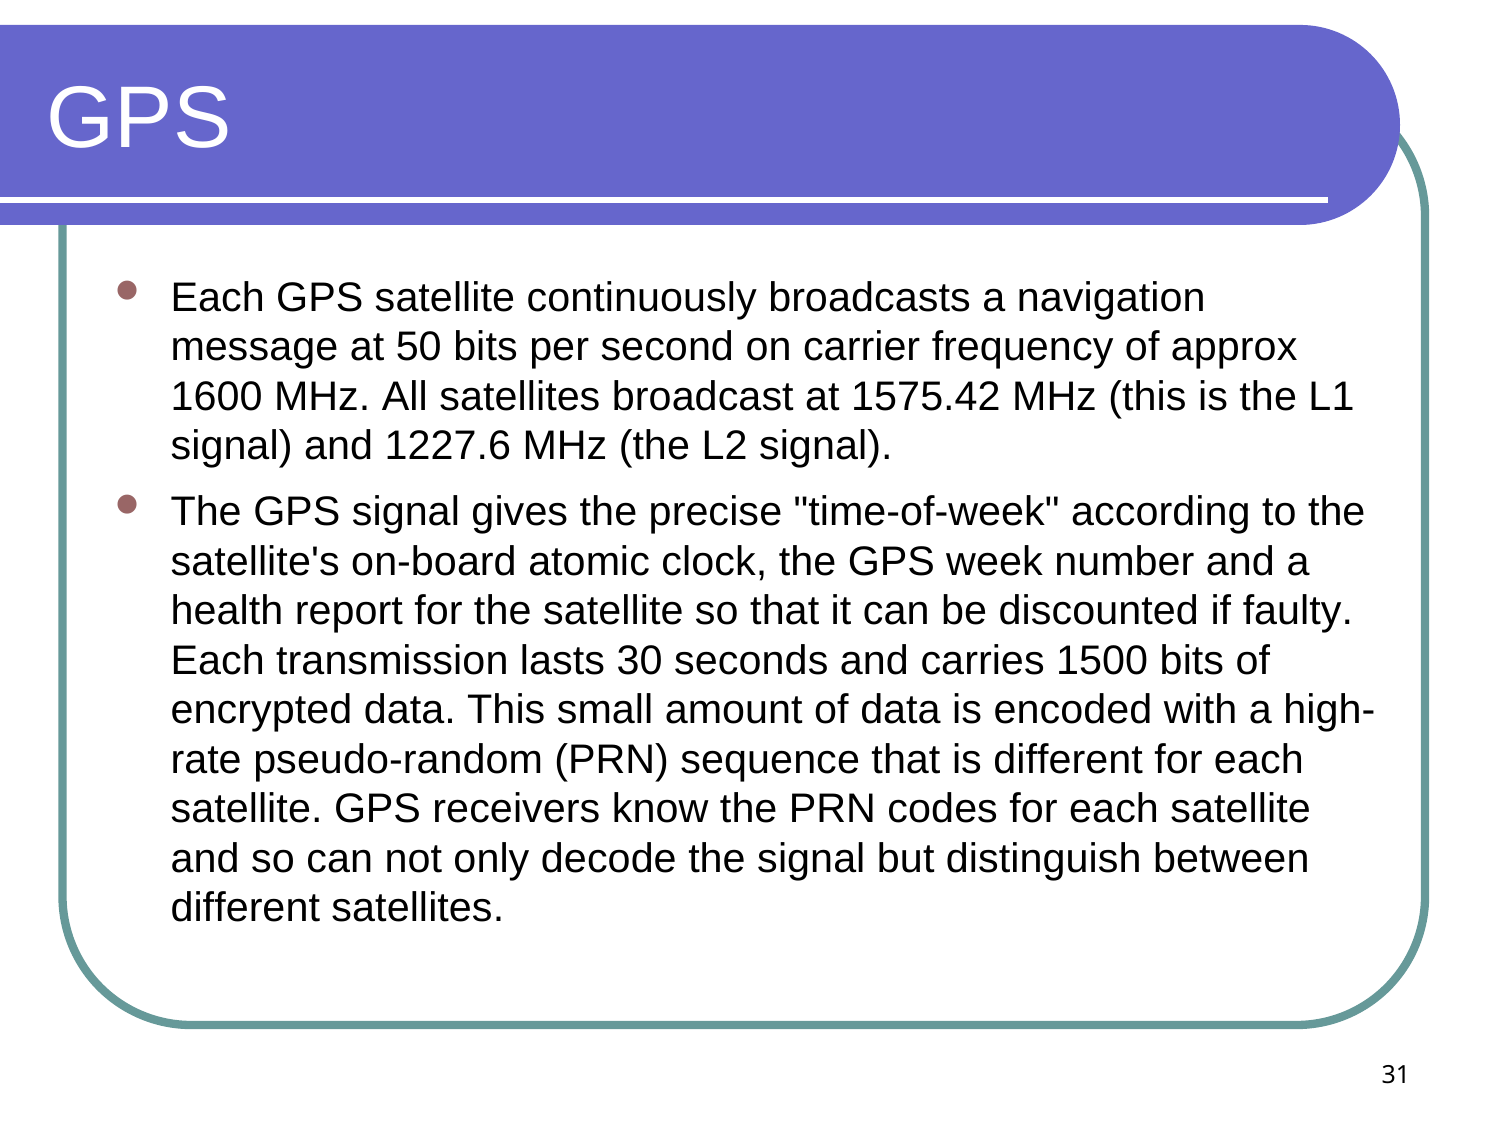

# GPS
Each GPS satellite continuously broadcasts a navigation message at 50 bits per second on carrier frequency of approx 1600 MHz. All satellites broadcast at 1575.42 MHz (this is the L1 signal) and 1227.6 MHz (the L2 signal).
The GPS signal gives the precise "time-of-week" according to the satellite's on-board atomic clock, the GPS week number and a health report for the satellite so that it can be discounted if faulty. Each transmission lasts 30 seconds and carries 1500 bits of encrypted data. This small amount of data is encoded with a high-rate pseudo-random (PRN) sequence that is different for each satellite. GPS receivers know the PRN codes for each satellite and so can not only decode the signal but distinguish between different satellites.